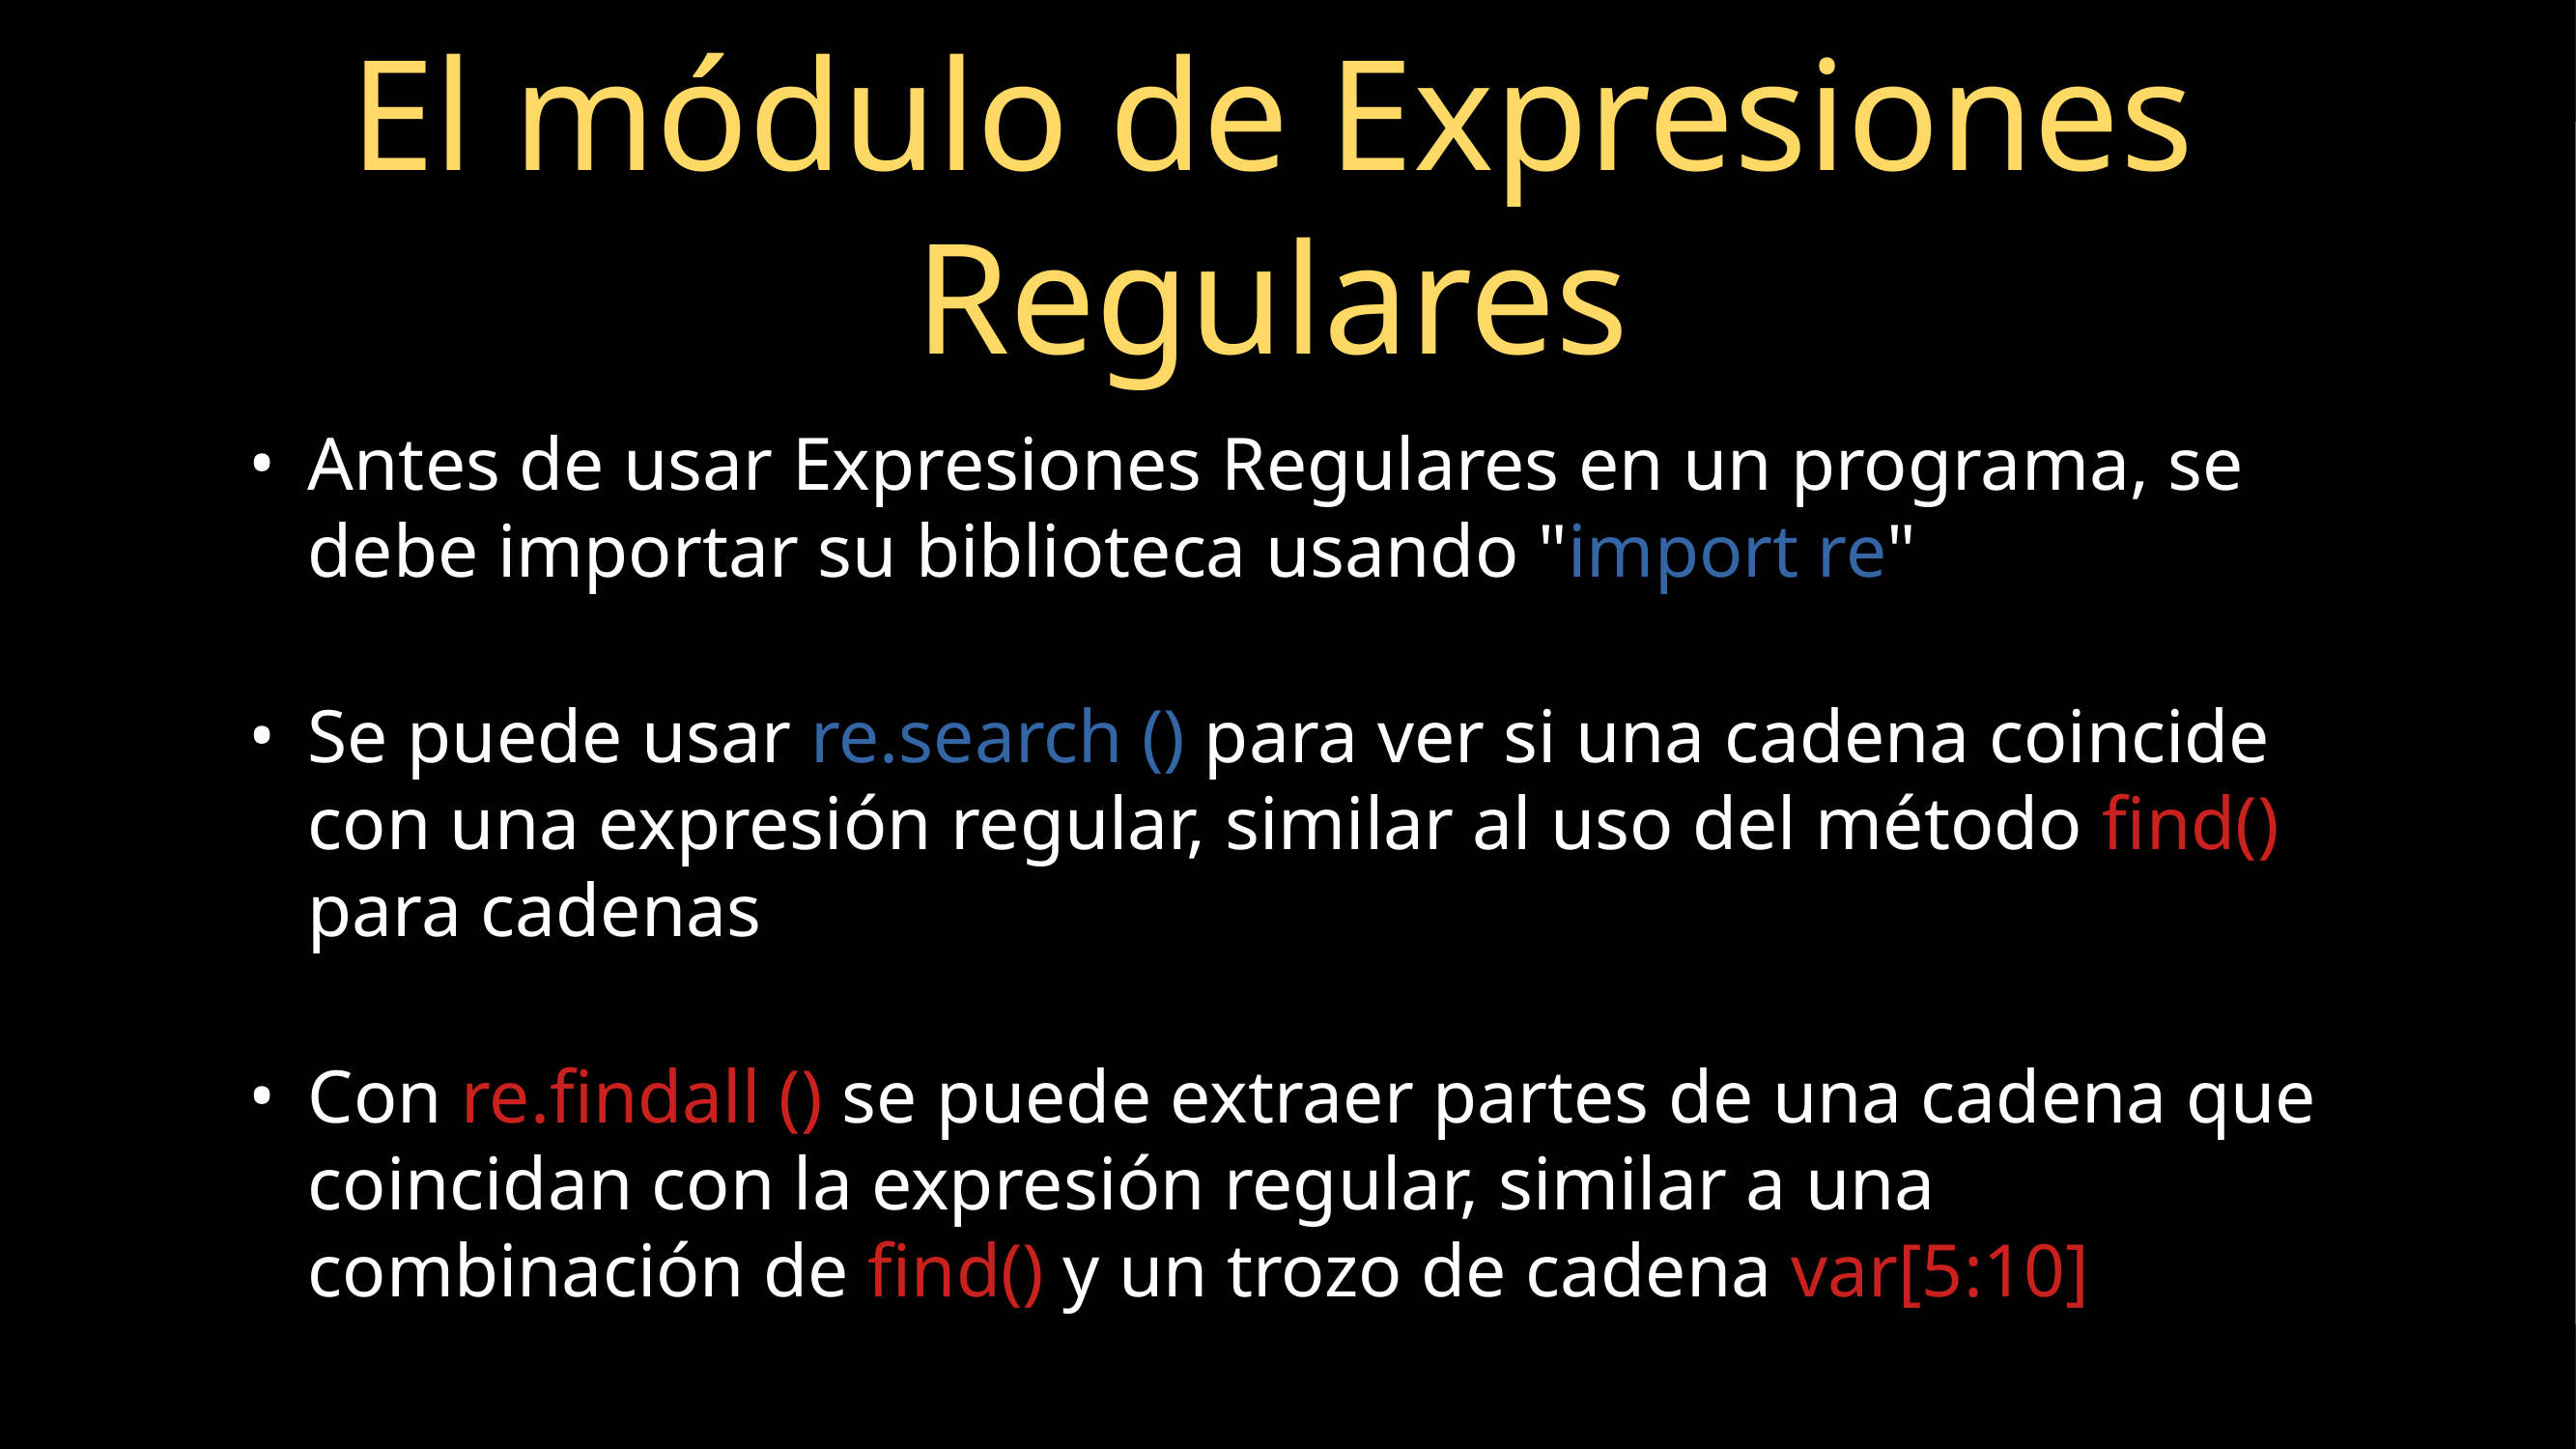

# El módulo de Expresiones Regulares
Antes de usar Expresiones Regulares en un programa, se debe importar su biblioteca usando "import re"
Se puede usar re.search () para ver si una cadena coincide con una expresión regular, similar al uso del método find() para cadenas
Con re.findall () se puede extraer partes de una cadena que coincidan con la expresión regular, similar a una combinación de find() y un trozo de cadena var[5:10]